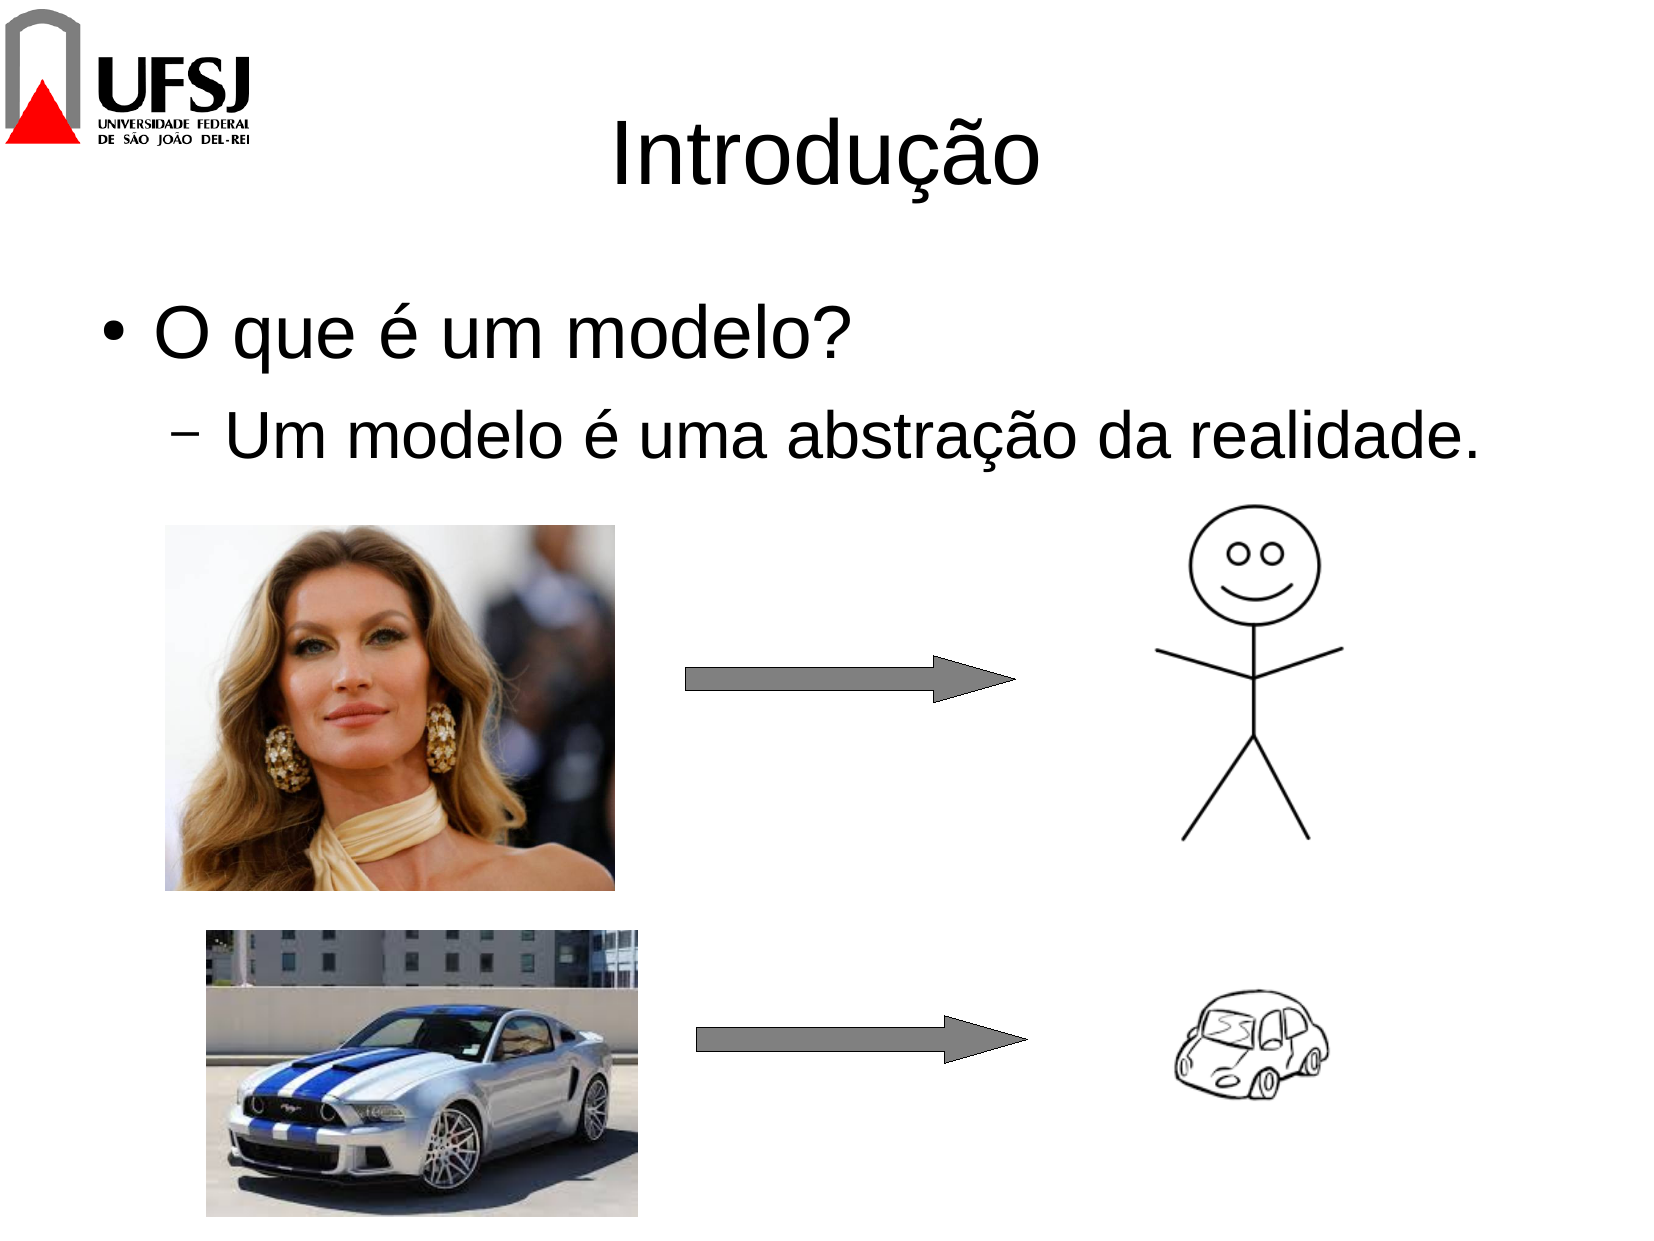

# Introdução
O que é um modelo?
Um modelo é uma abstração da realidade.